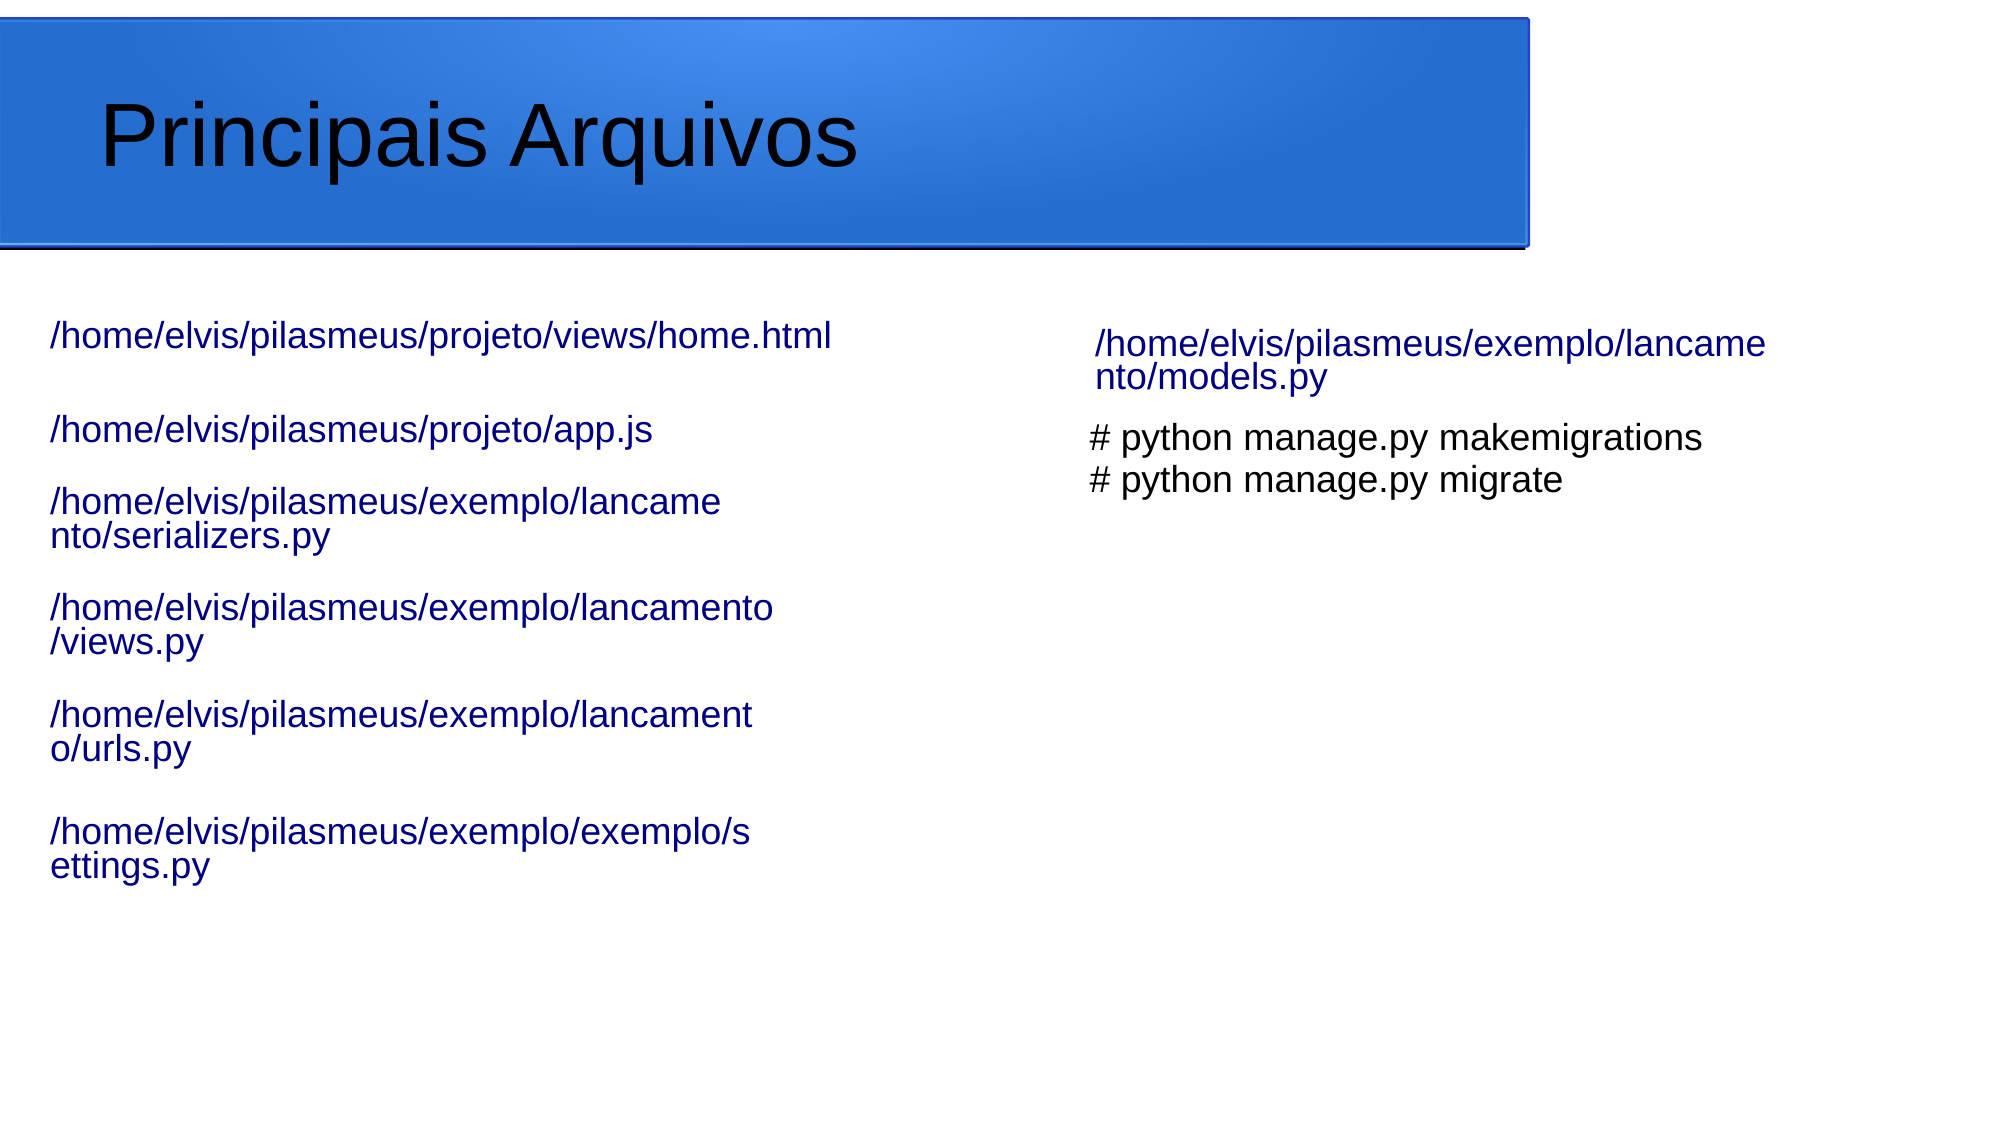

# Principais Arquivos
/home/elvis/pilasmeus/projeto/views/home.html
/home/elvis/pilasmeus/exemplo/lancamento/models.py
/home/elvis/pilasmeus/projeto/app.js
# python manage.py makemigrations # python manage.py migrate
/home/elvis/pilasmeus/exemplo/lancamento/serializers.py
/home/elvis/pilasmeus/exemplo/lancamento/views.py
/home/elvis/pilasmeus/exemplo/lancamento/urls.py
/home/elvis/pilasmeus/exemplo/exemplo/settings.py